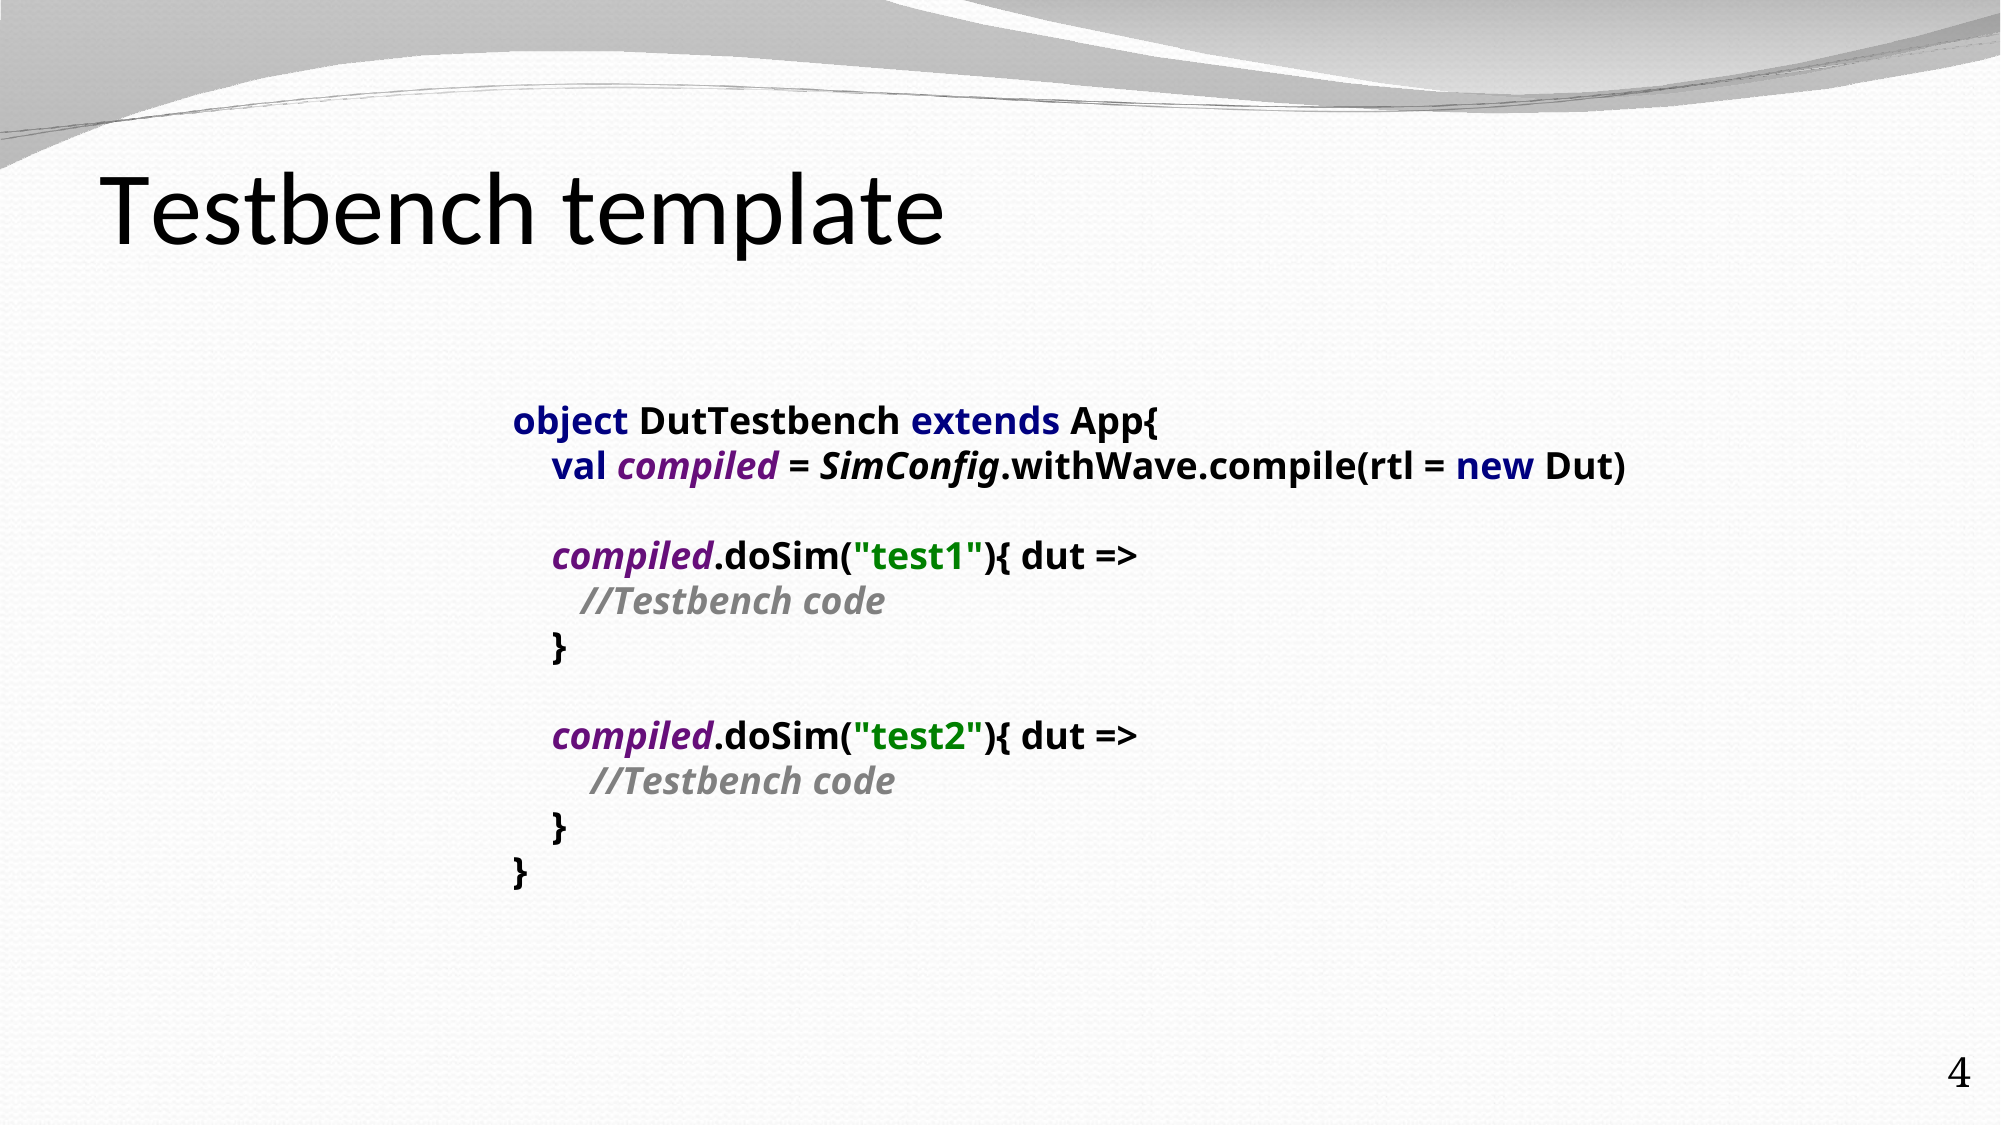

# Testbench template
object DutTestbench extends App{
 val compiled = SimConfig.withWave.compile(rtl = new Dut)
 compiled.doSim("test1"){ dut =>
 //Testbench code
 }
 compiled.doSim("test2"){ dut =>
 //Testbench code
 }
}